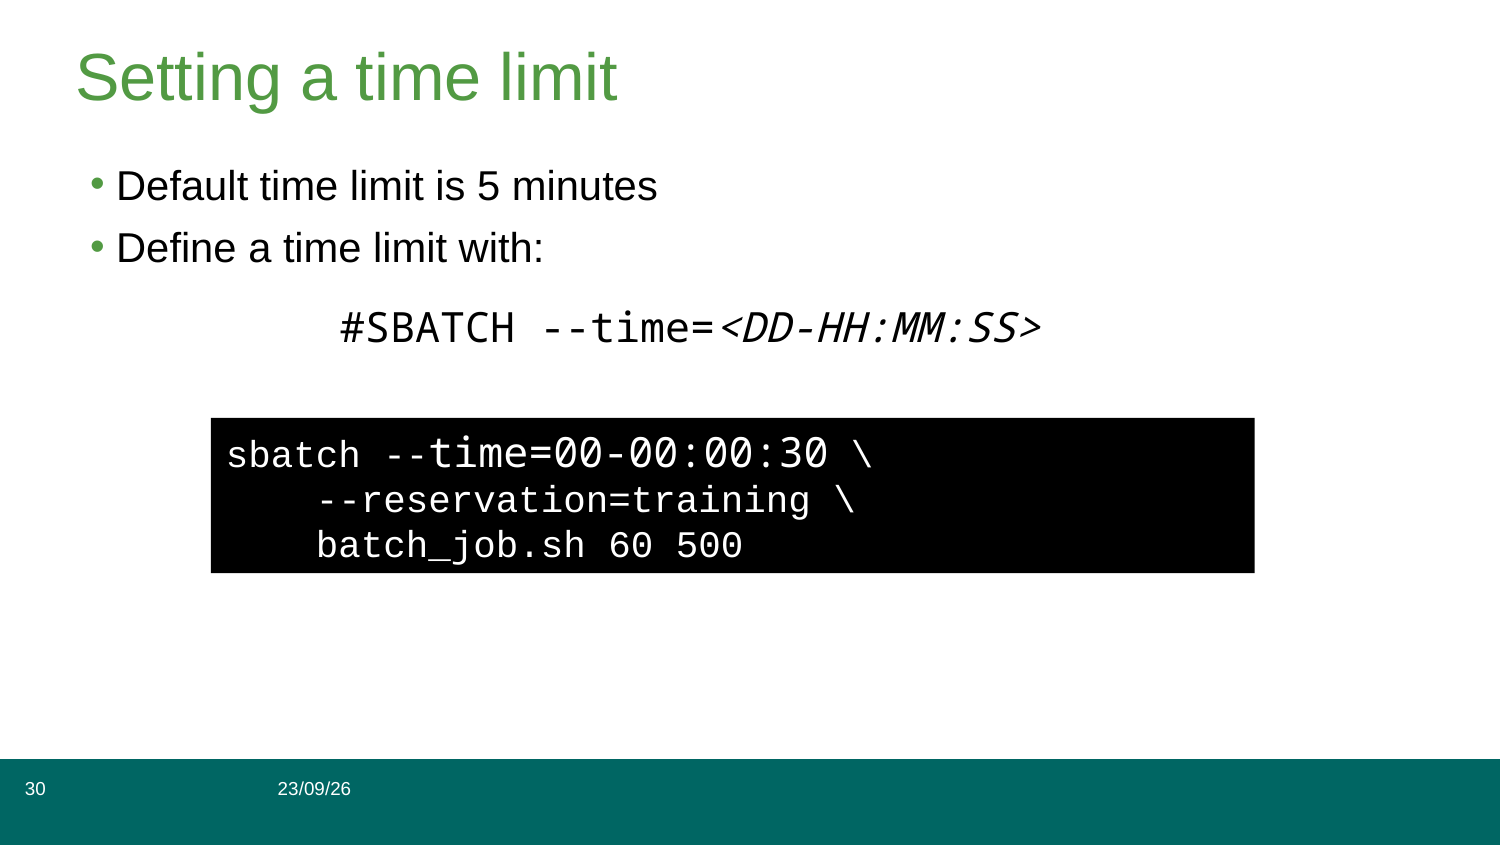

# Setting a time limit
 Default time limit is 5 minutes
 Define a time limit with:
 #SBATCH --time=<DD-HH:MM:SS>
sbatch --time=00-00:00:30 \
 --reservation=training \
 batch_job.sh 60 500